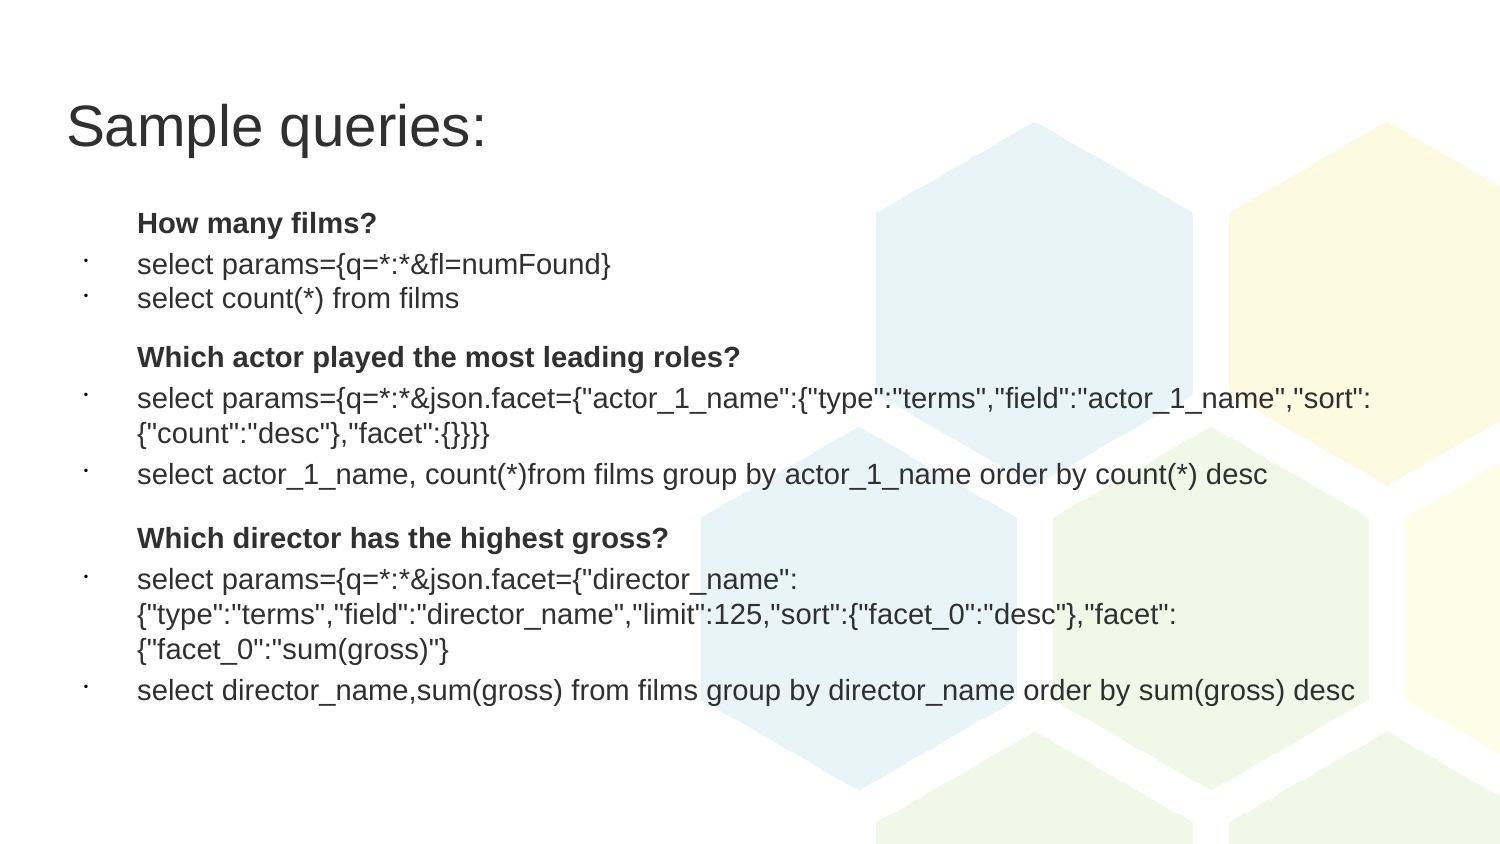

# Sample queries:
How many films?
select params={q=*:*&fl=numFound}
select count(*) from films
Which actor played the most leading roles?
select params={q=*:*&json.facet={"actor_1_name":{"type":"terms","field":"actor_1_name","sort":{"count":"desc"},"facet":{}}}}
select actor_1_name, count(*)from films group by actor_1_name order by count(*) desc
Which director has the highest gross?
select params={q=*:*&json.facet={"director_name":{"type":"terms","field":"director_name","limit":125,"sort":{"facet_0":"desc"},"facet":{"facet_0":"sum(gross)"}
select director_name,sum(gross) from films group by director_name order by sum(gross) desc